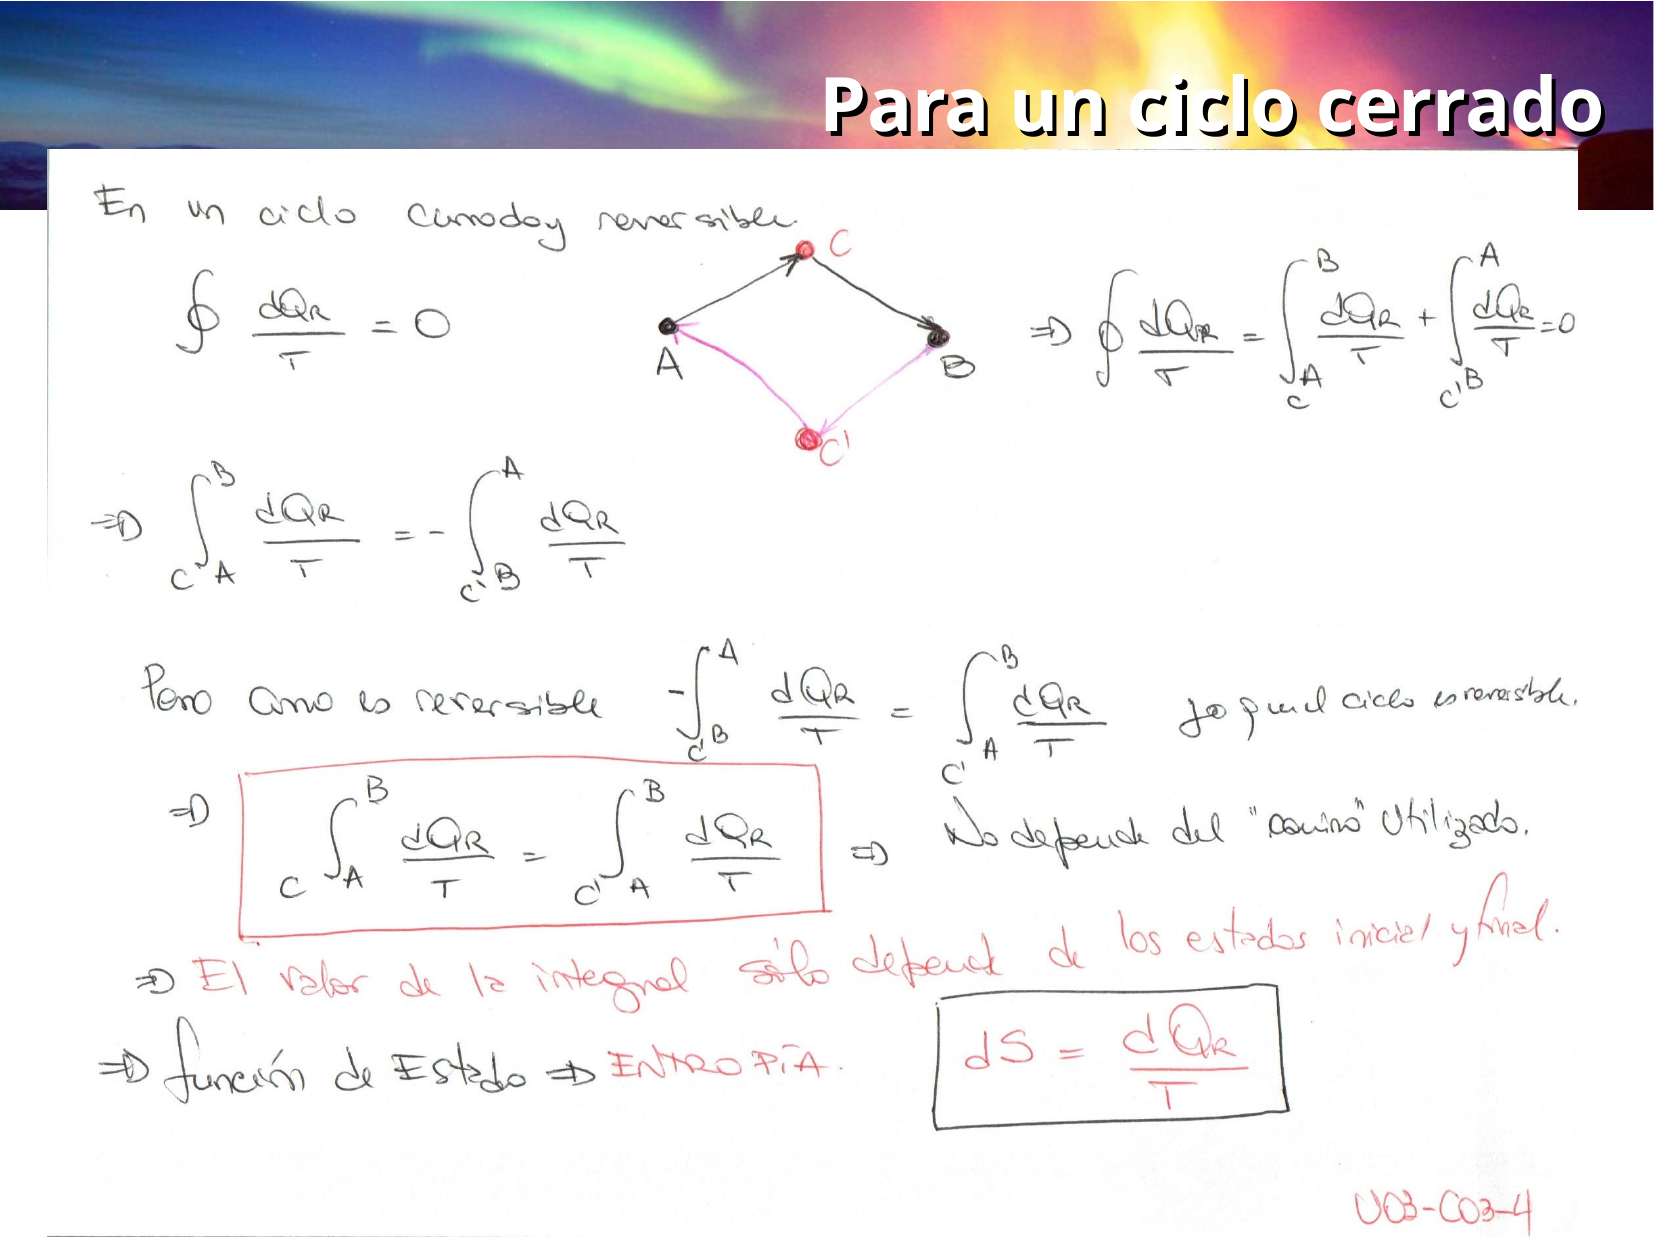

# Para un ciclo cerrado
May 07, 2020
H. Asorey - F3B 2020
21